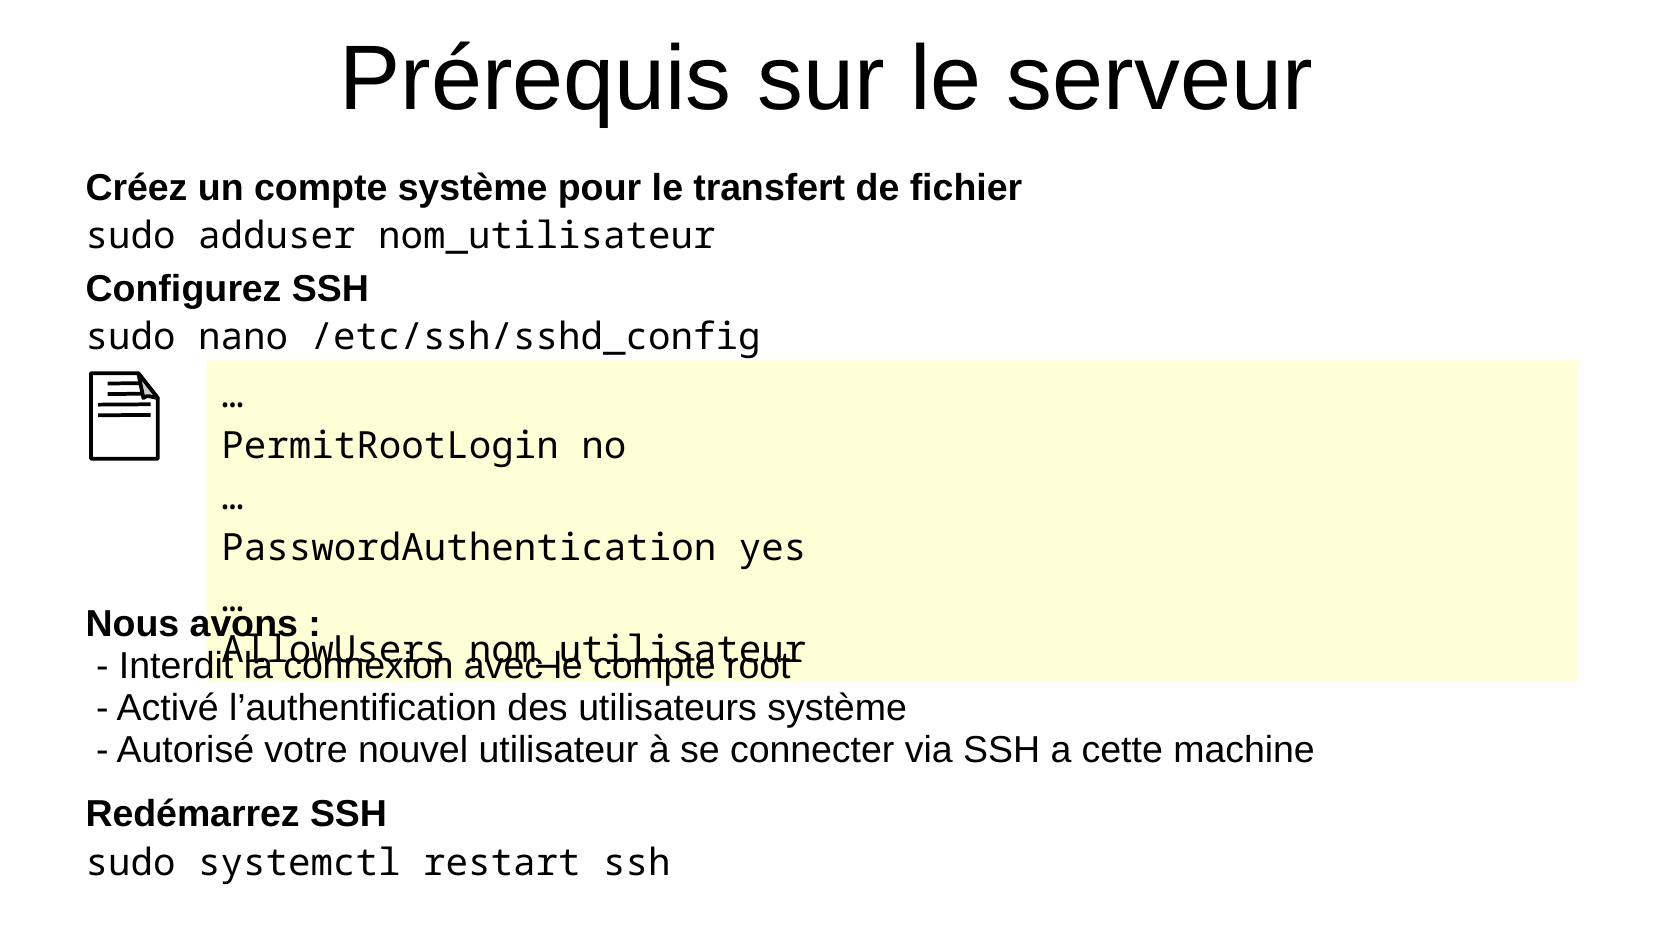

# Prérequis sur le serveur
Créez un compte système pour le transfert de fichier
sudo adduser nom_utilisateur
Configurez SSH
sudo nano /etc/ssh/sshd_config
…
PermitRootLogin no
…
PasswordAuthentication yes
…
AllowUsers nom_utilisateur
Nous avons :
 - Interdit la connexion avec le compte root
 - Activé l’authentification des utilisateurs système
 - Autorisé votre nouvel utilisateur à se connecter via SSH a cette machine
Redémarrez SSH
sudo systemctl restart ssh